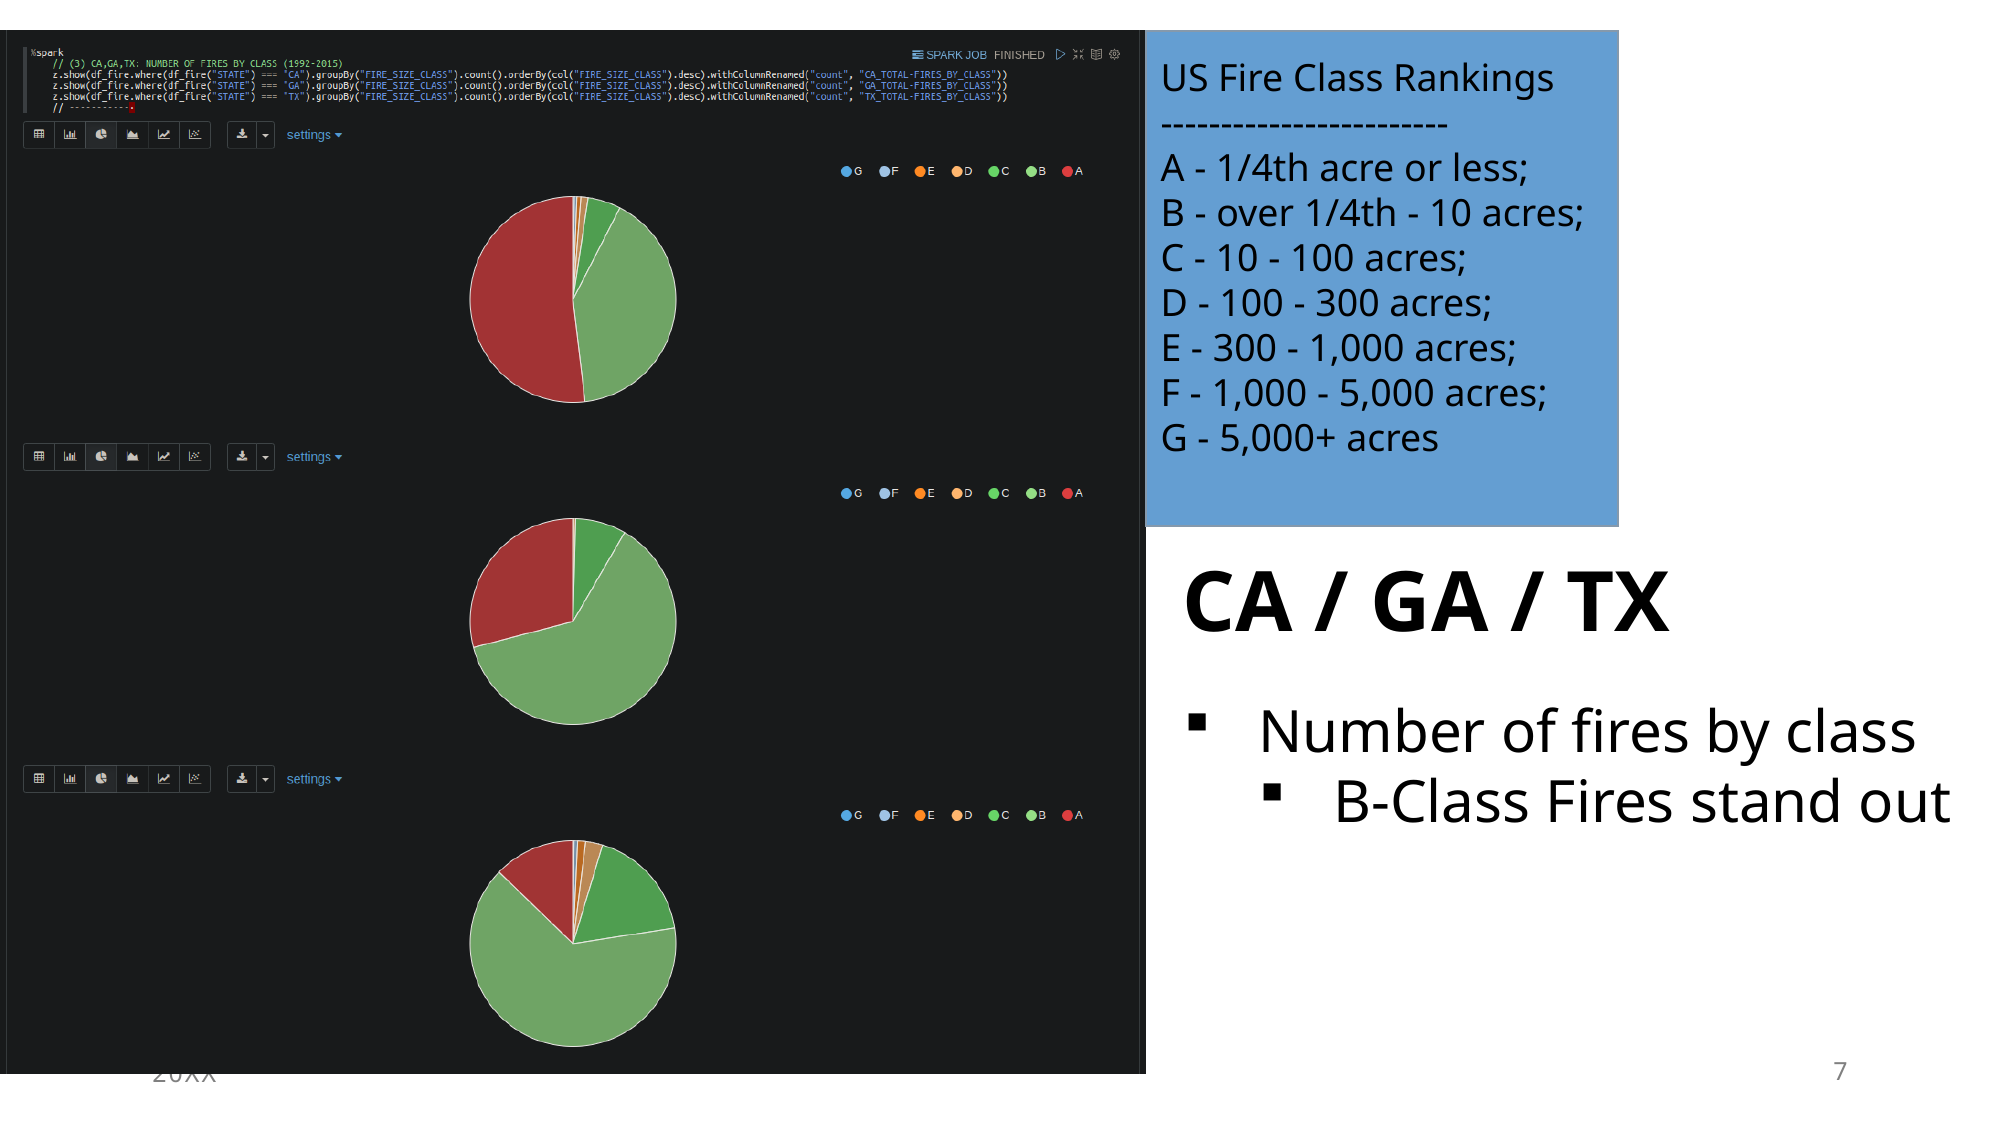

US Fire Class Rankings
------------------------
A - 1/4th acre or less;
B - over 1/4th - 10 acres;
C - 10 - 100 acres;
D - 100 - 300 acres;
E - 300 - 1,000 acres;
F - 1,000 - 5,000 acres;
G - 5,000+ acres
 CA / GA / TX
Number of fires by class
B-Class Fires stand out
20XX